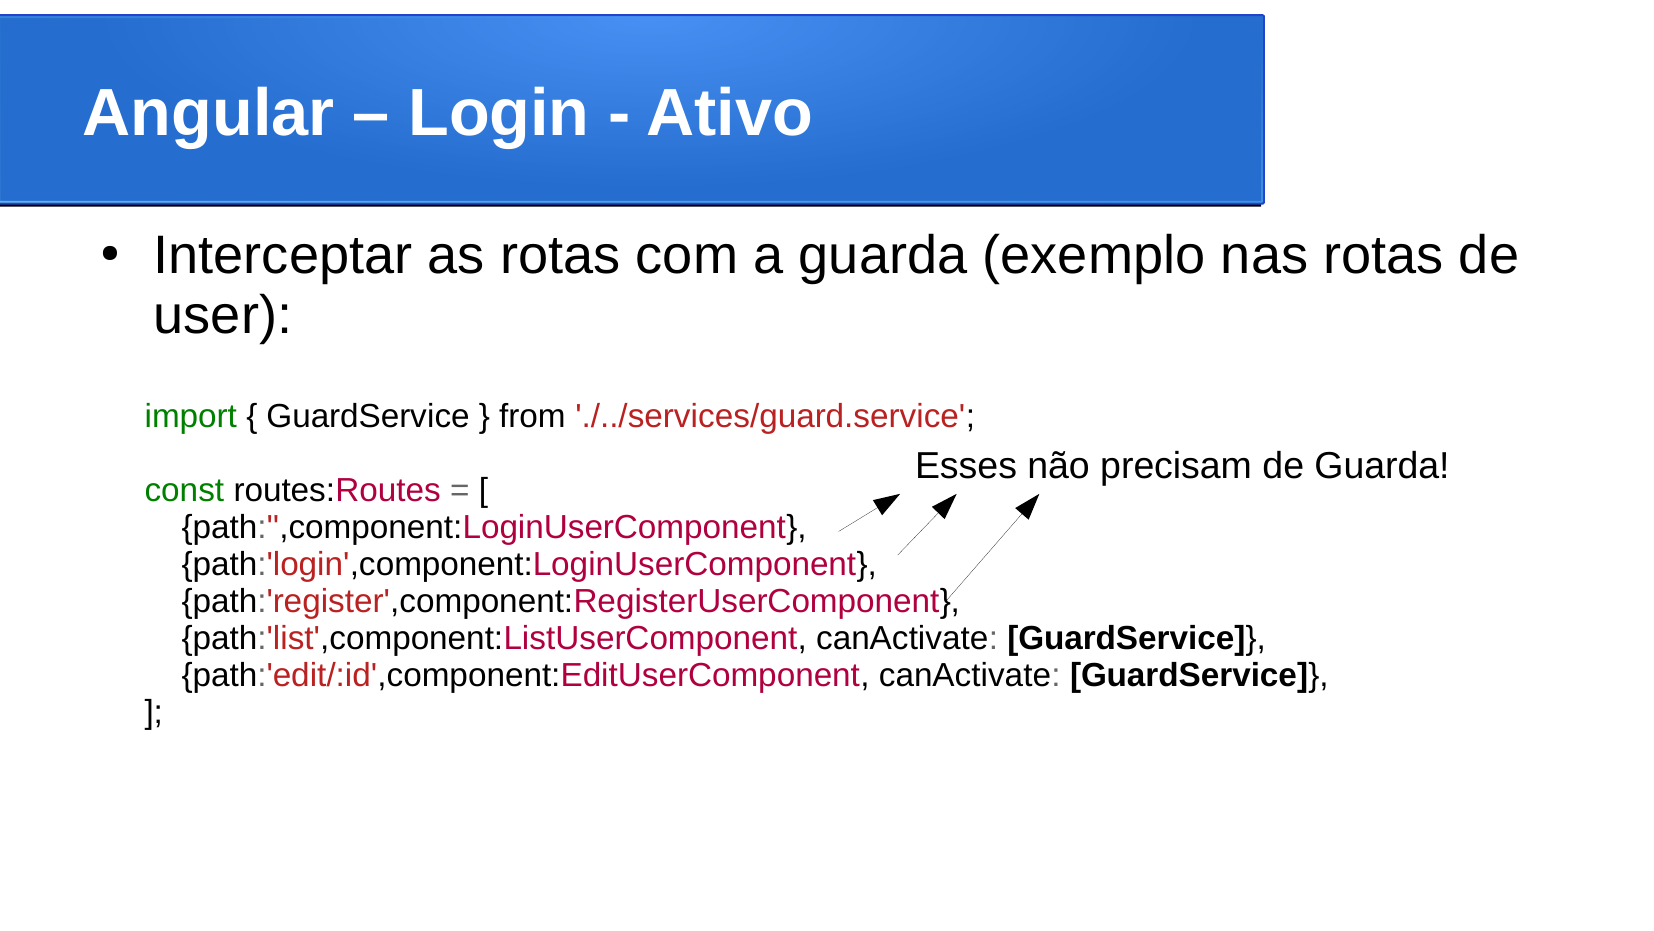

# Angular – Login - Ativo
Interceptar as rotas com a guarda (exemplo nas rotas de user):
import { GuardService } from './../services/guard.service';
const routes:Routes = [
 {path:'',component:LoginUserComponent},
 {path:'login',component:LoginUserComponent},
 {path:'register',component:RegisterUserComponent},
 {path:'list',component:ListUserComponent, canActivate: [GuardService]},
 {path:'edit/:id',component:EditUserComponent, canActivate: [GuardService]},
];
Esses não precisam de Guarda!